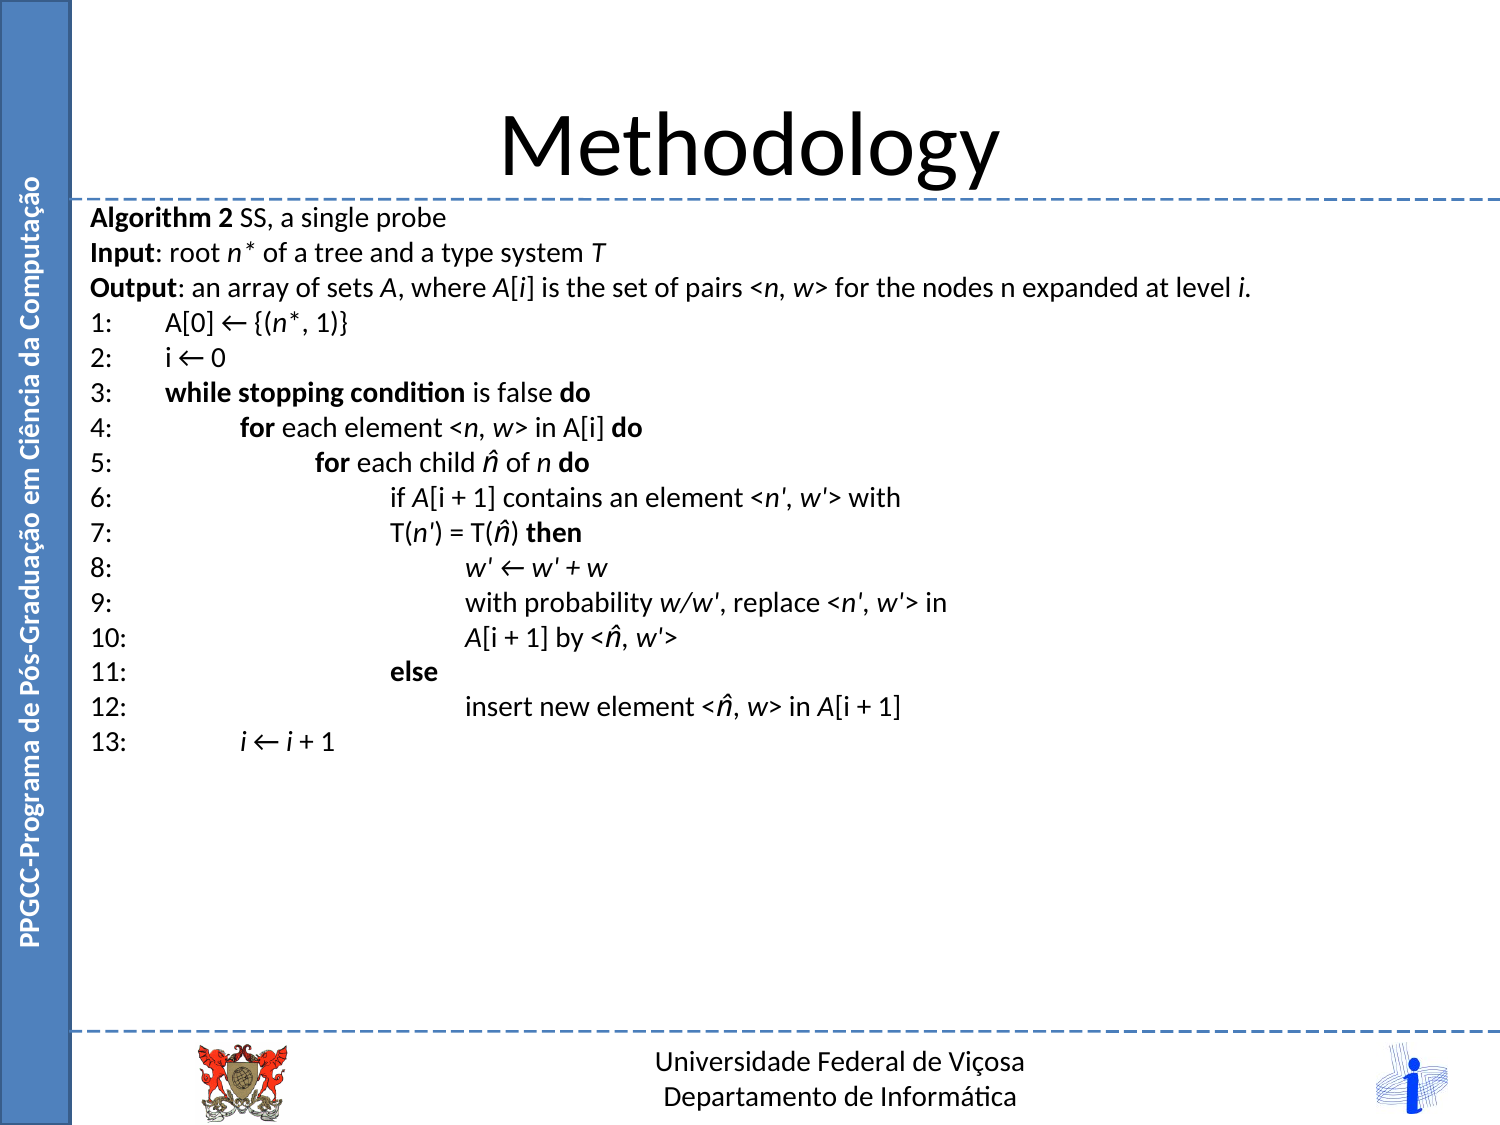

Methodology
Algorithm 2 SS, a single probe
Input: root n* of a tree and a type system T
Output: an array of sets A, where A[i] is the set of pairs <n, w> for the nodes n expanded at level i.
1:	A[0] ← {(n*, 1)}
2:	i ← 0
3:	while stopping condition is false do
4:		for each element <n, w> in A[i] do
5:			for each child n̂ of n do
6:				if A[i + 1] contains an element <n', w'> with
7:				T(n') = T(n̂) then
8:					w' ← w' + w
9:					with probability w/w', replace <n', w'> in
10:					A[i + 1] by <n̂, w'>
11:				else
12:					insert new element <n̂, w> in A[i + 1]
13:		i ← i + 1
PPGCC-Programa de Pós-Graduação em Ciência da Computação
Universidade Federal de Viçosa
Departamento de Informática